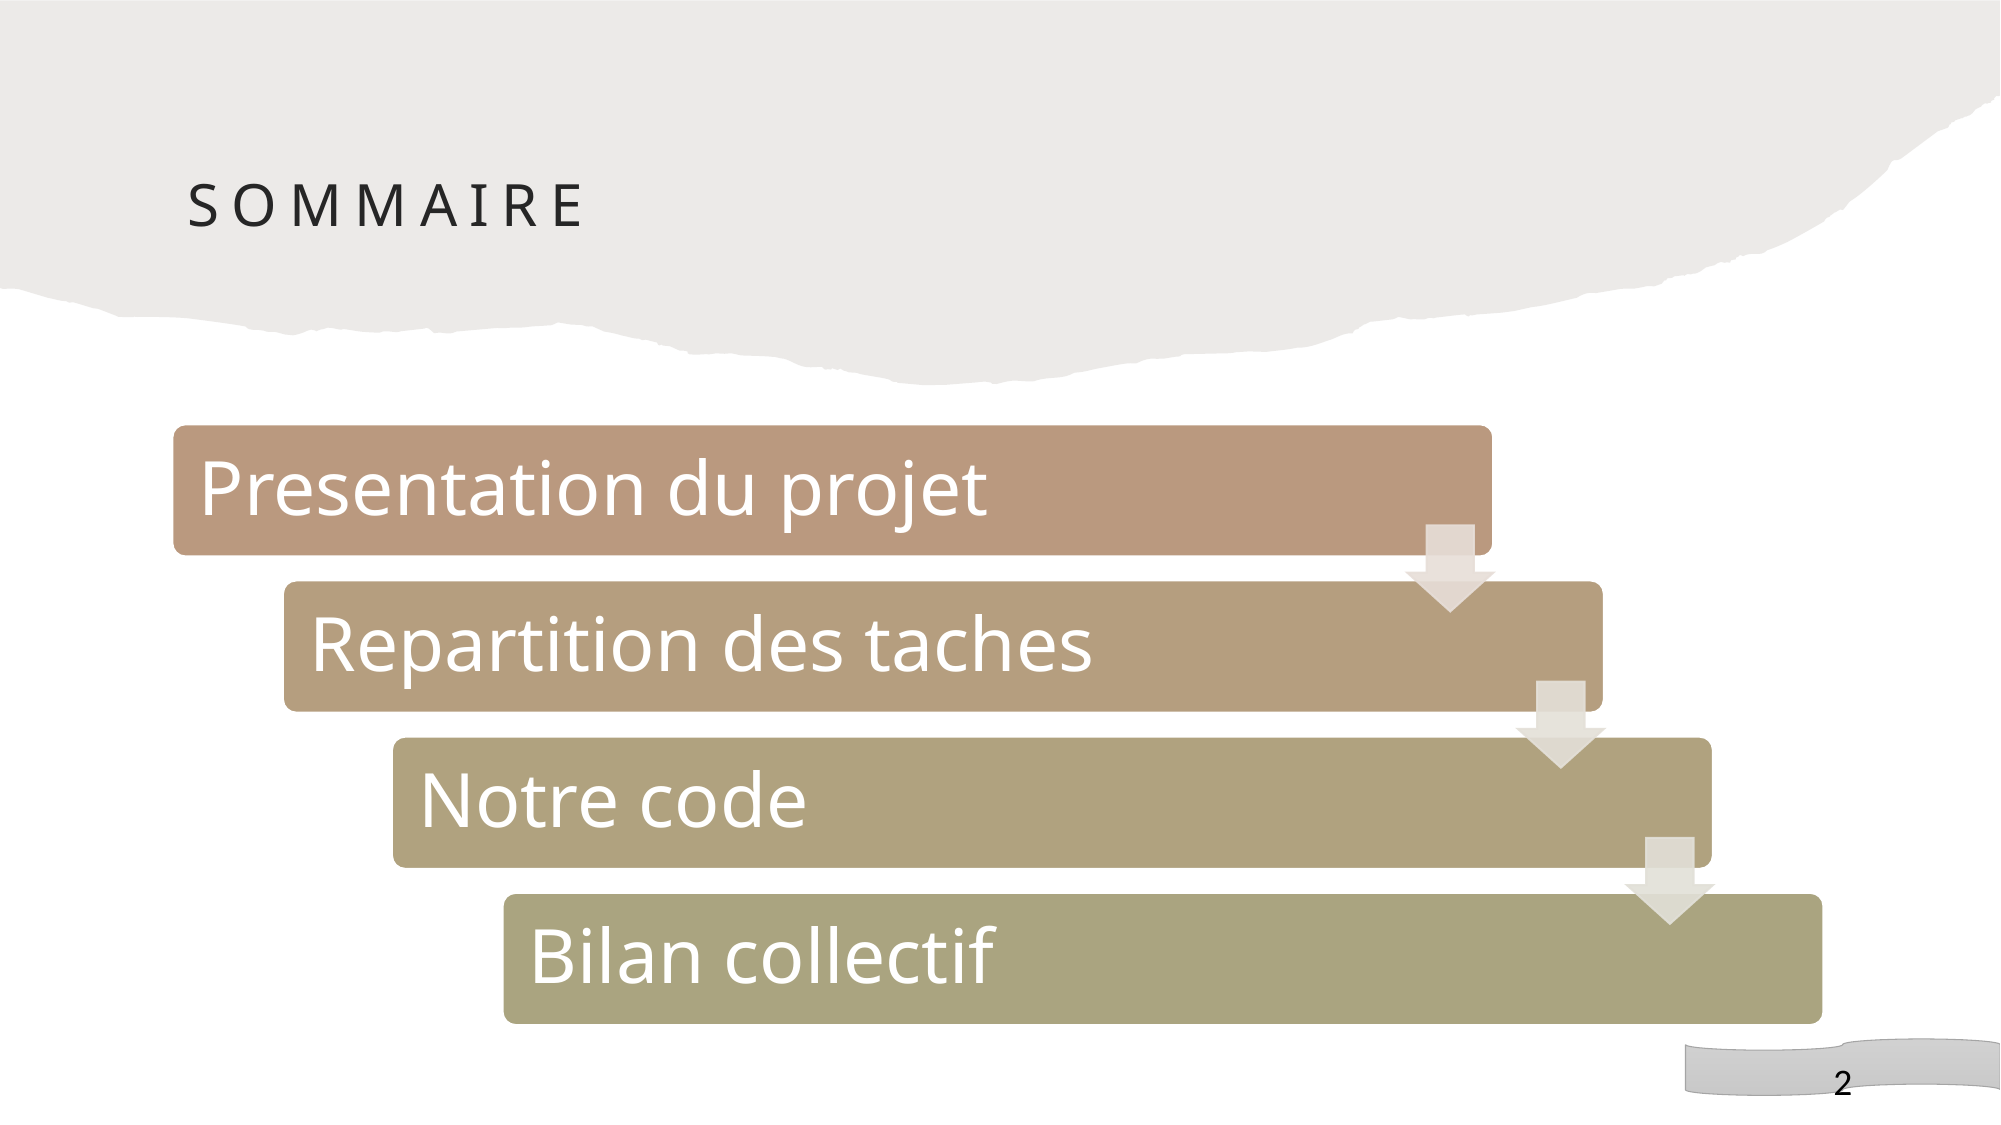

# sommaire
Presentation du projet
Repartition des taches
Notre code
Bilan collectif
2